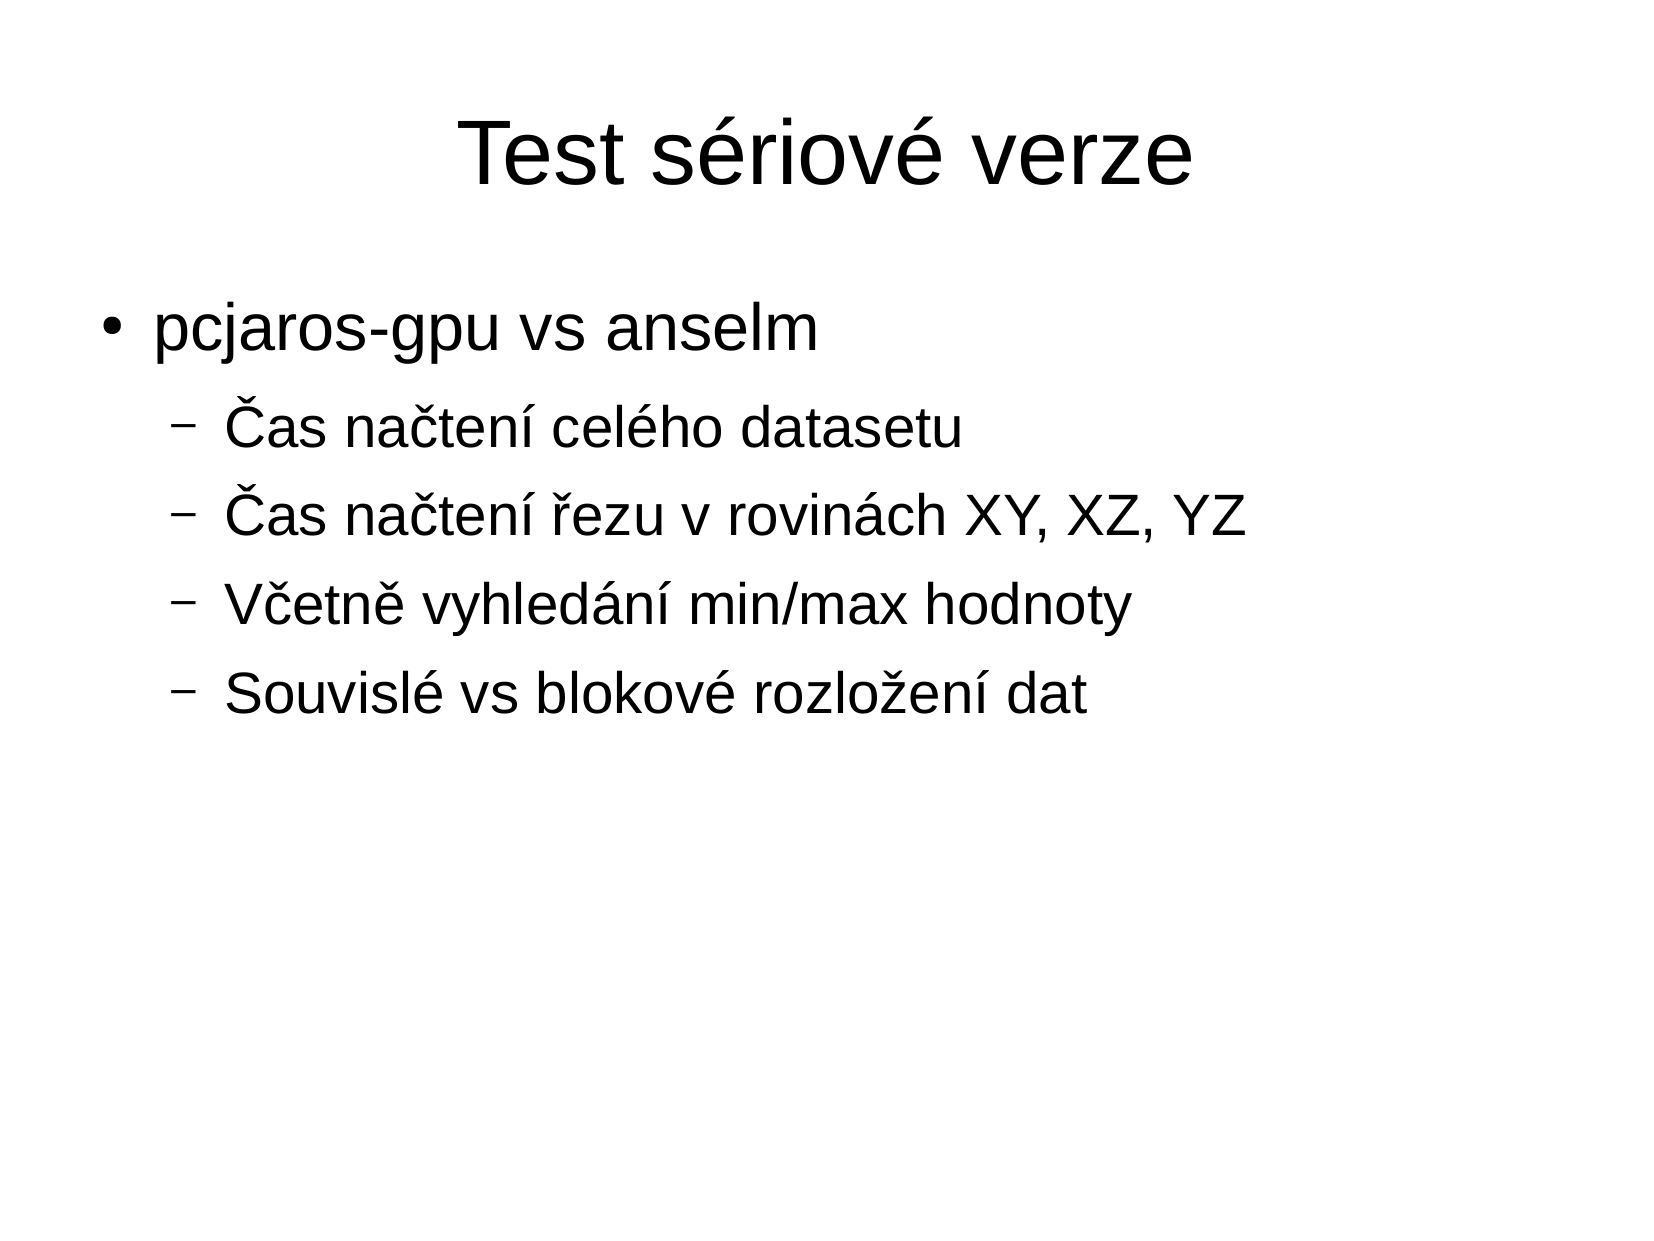

# Test sériové verze
pcjaros-gpu vs anselm
Čas načtení celého datasetu
Čas načtení řezu v rovinách XY, XZ, YZ
Včetně vyhledání min/max hodnoty
Souvislé vs blokové rozložení dat